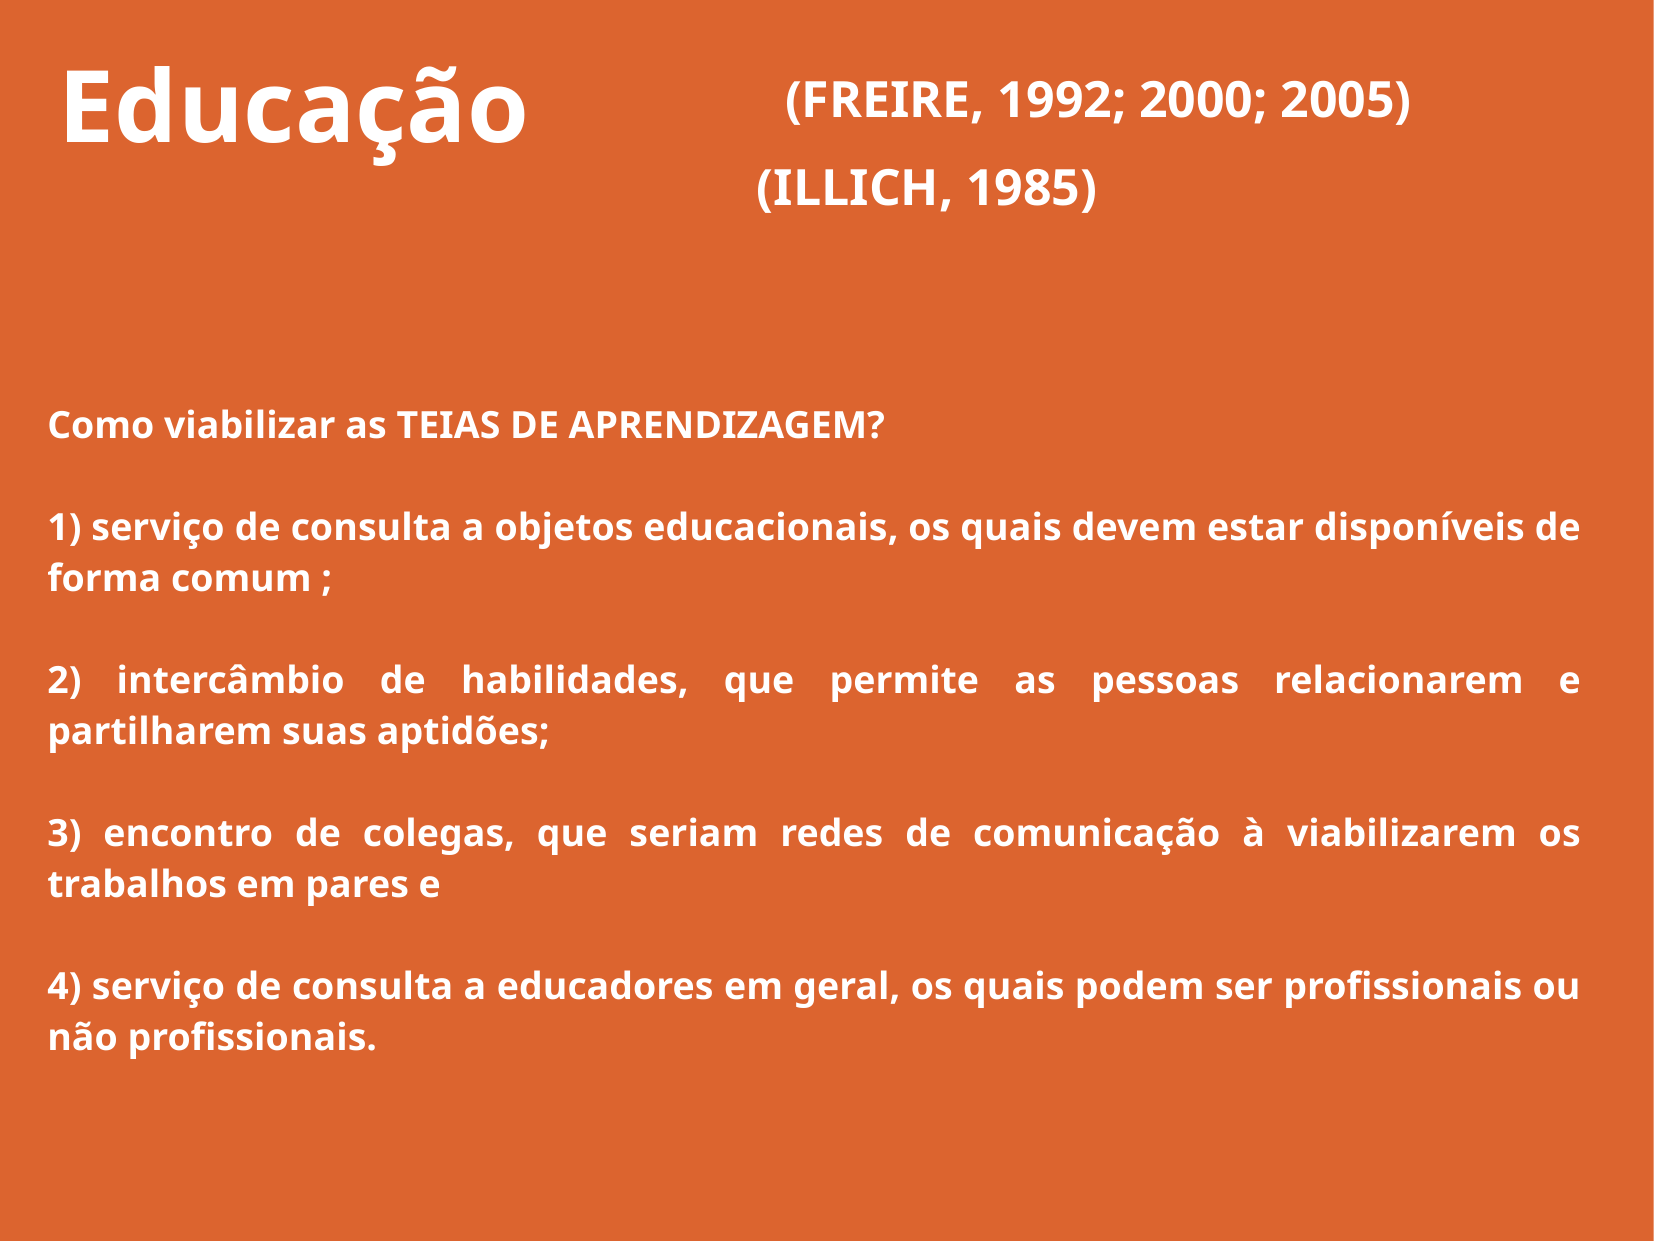

Educação
(FREIRE, 1992; 2000; 2005)
(ILLICH, 1985)
Como viabilizar as TEIAS DE APRENDIZAGEM?
1) serviço de consulta a objetos educacionais, os quais devem estar disponíveis de forma comum ;
2) intercâmbio de habilidades, que permite as pessoas relacionarem e partilharem suas aptidões;
3) encontro de colegas, que seriam redes de comunicação à viabilizarem os trabalhos em pares e
4) serviço de consulta a educadores em geral, os quais podem ser profissionais ou não profissionais.